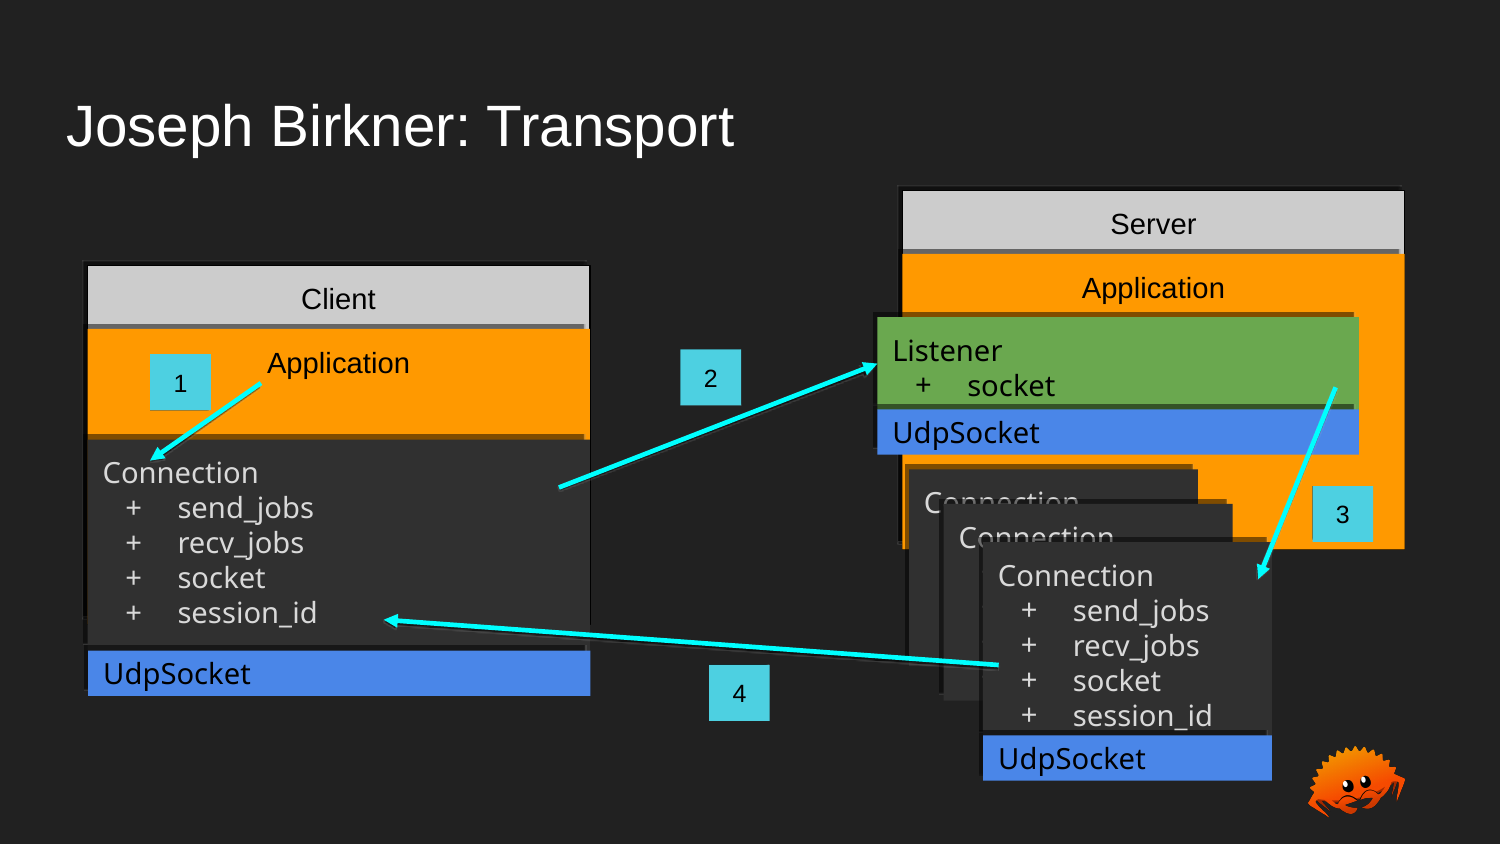

# Joseph Birkner: Transport
Server
Application
Client
Listener
socket
Application
2
1
UdpSocket
Connection
send_jobs
recv_jobs
socket
session_id
Connection
send_jobs
recv_jobs
socket
session_id
3
Connection
send_jobs
recv_jobs
socket
session_id
Connection
send_jobs
recv_jobs
socket
session_id
UdpSocket
4
UdpSocket